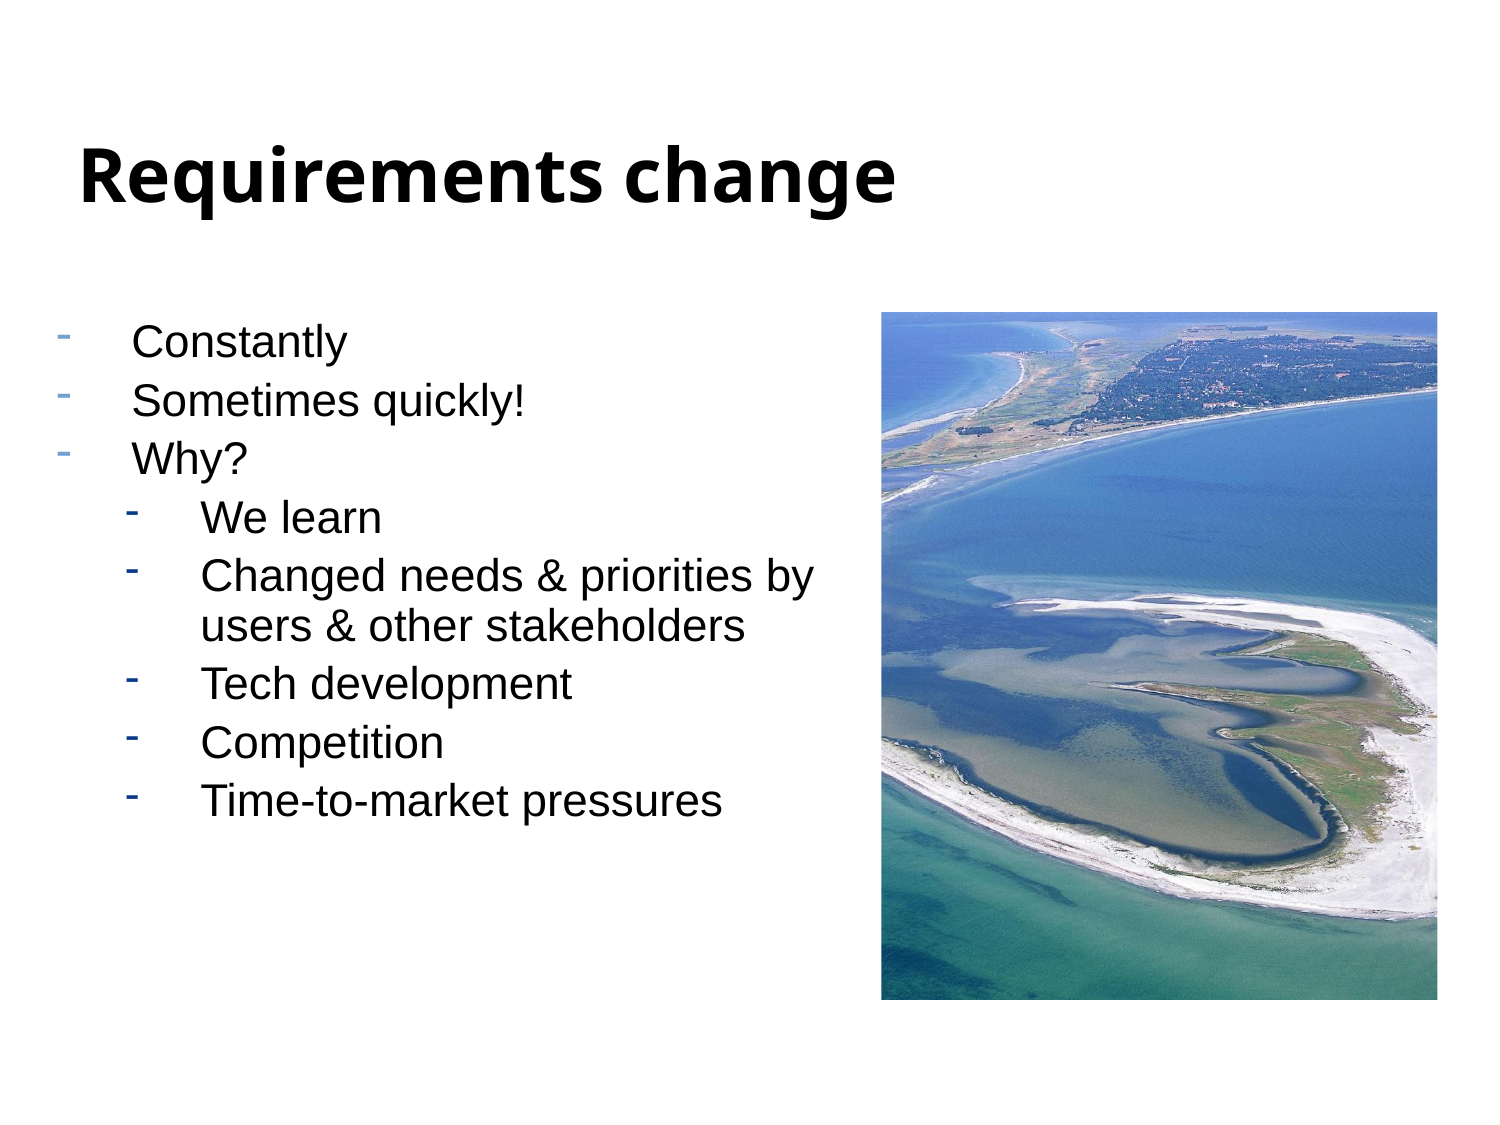

# Requirements change
Constantly
Sometimes quickly!
Why?
We learn
Changed needs & priorities by users & other stakeholders
Tech development
Competition
Time-to-market pressures